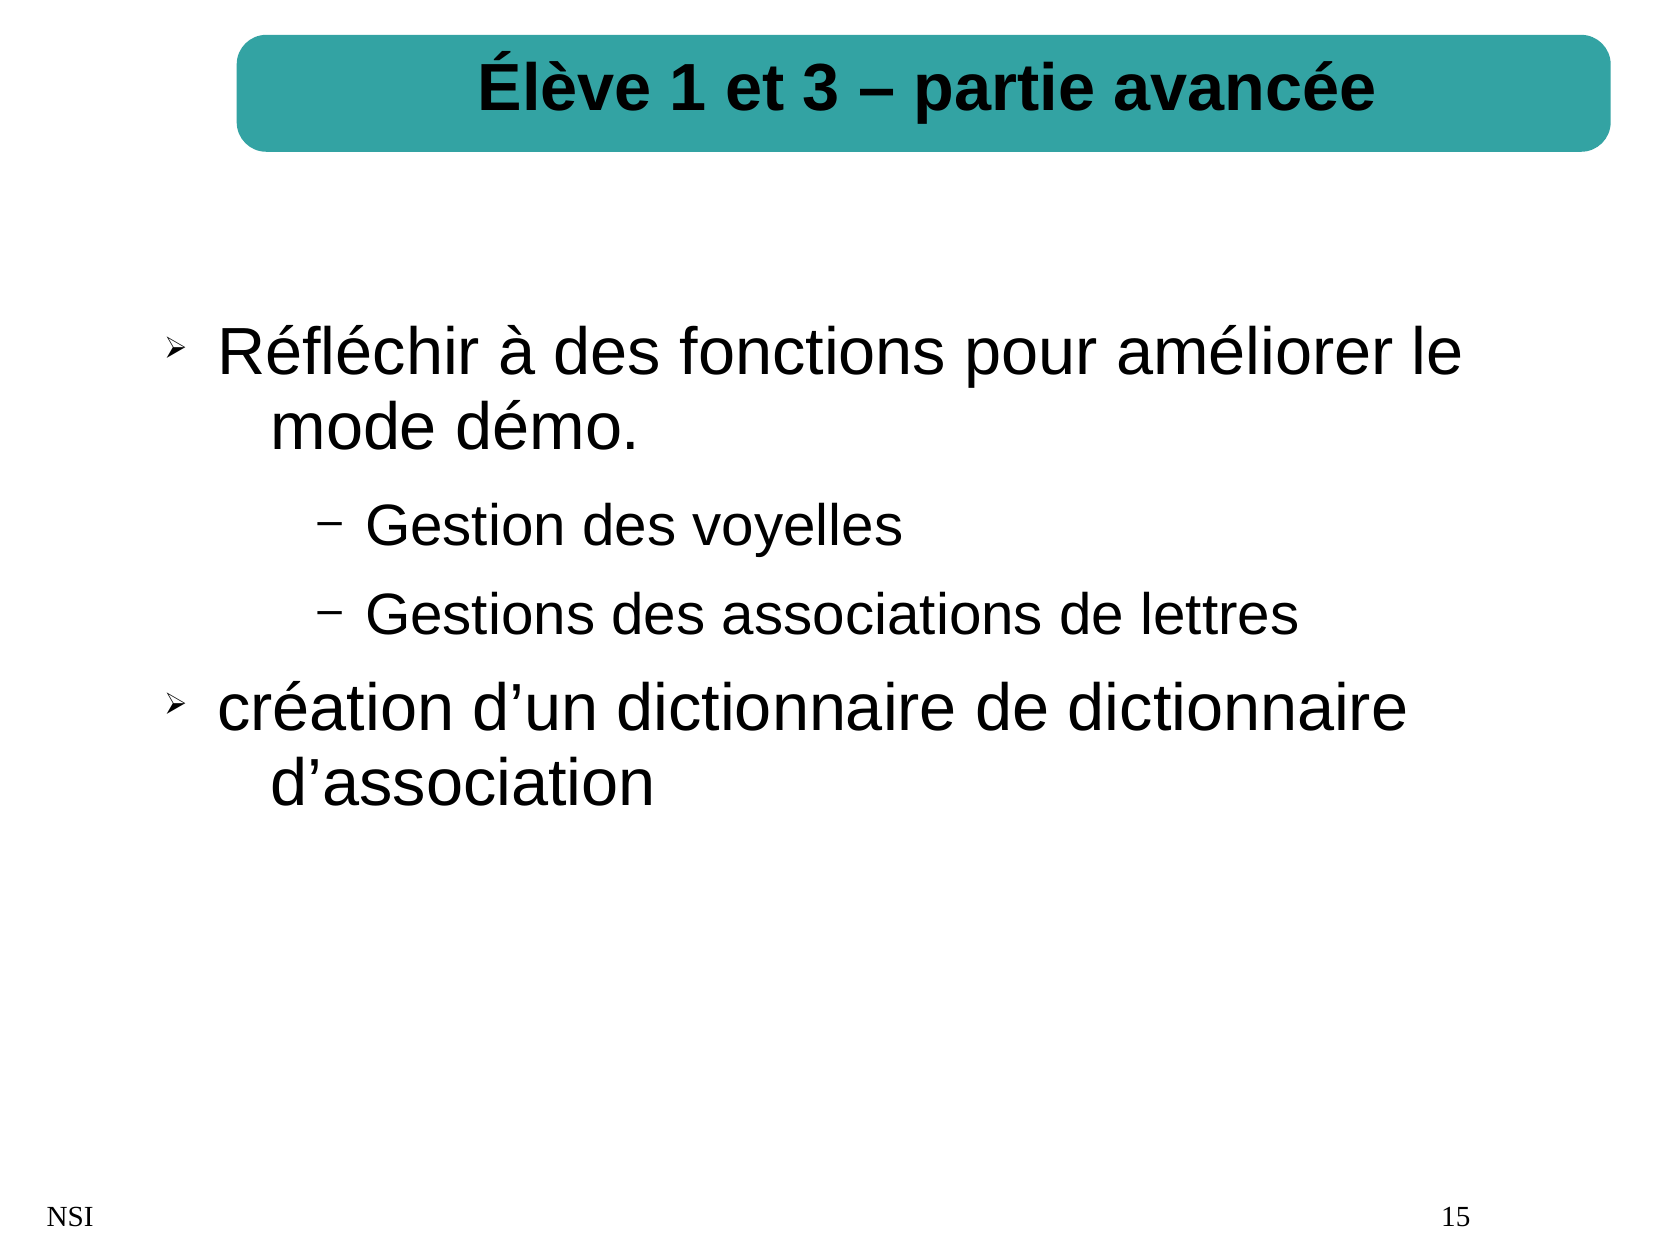

# Élève 1 et 3 – partie avancée
Réfléchir à des fonctions pour améliorer le mode démo.
Gestion des voyelles
Gestions des associations de lettres
création d’un dictionnaire de dictionnaire d’association